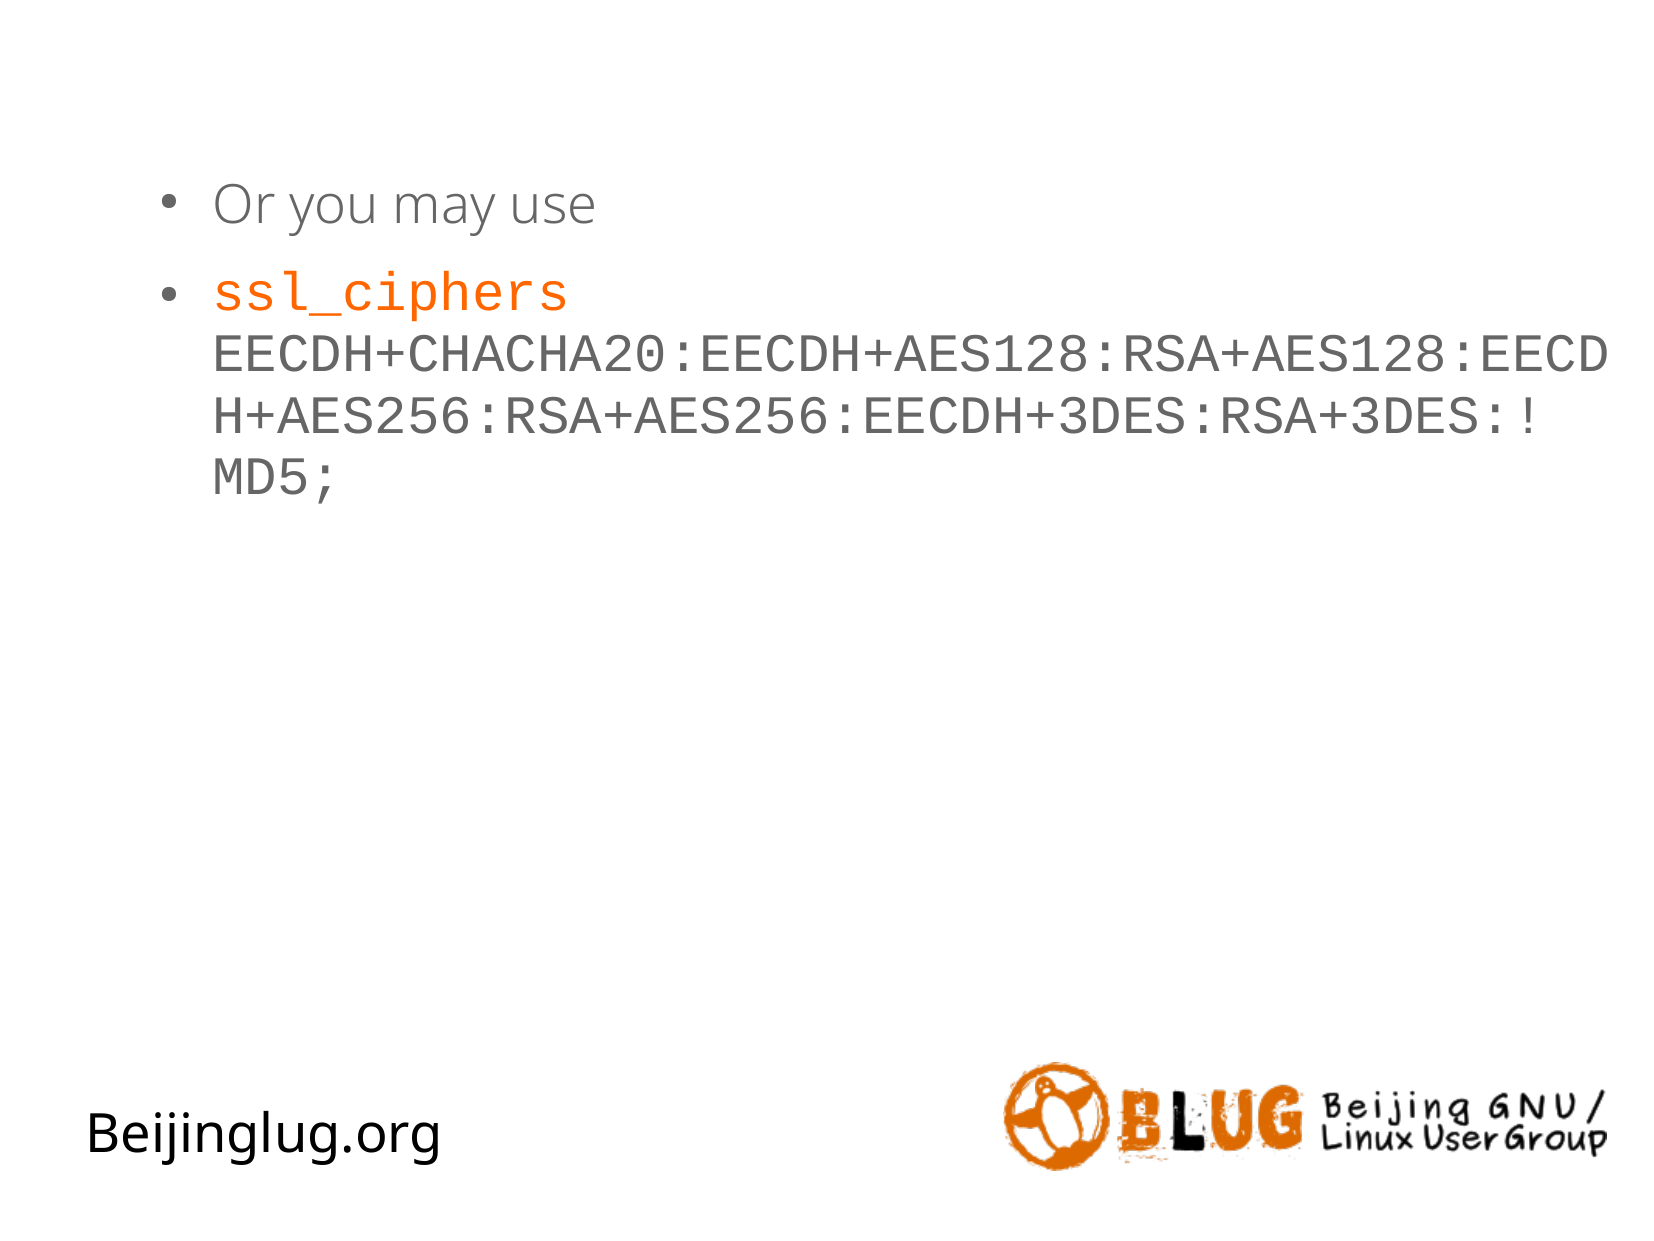

# Or you may use
ssl_ciphers EECDH+CHACHA20:EECDH+AES128:RSA+AES128:EECDH+AES256:RSA+AES256:EECDH+3DES:RSA+3DES:!MD5;